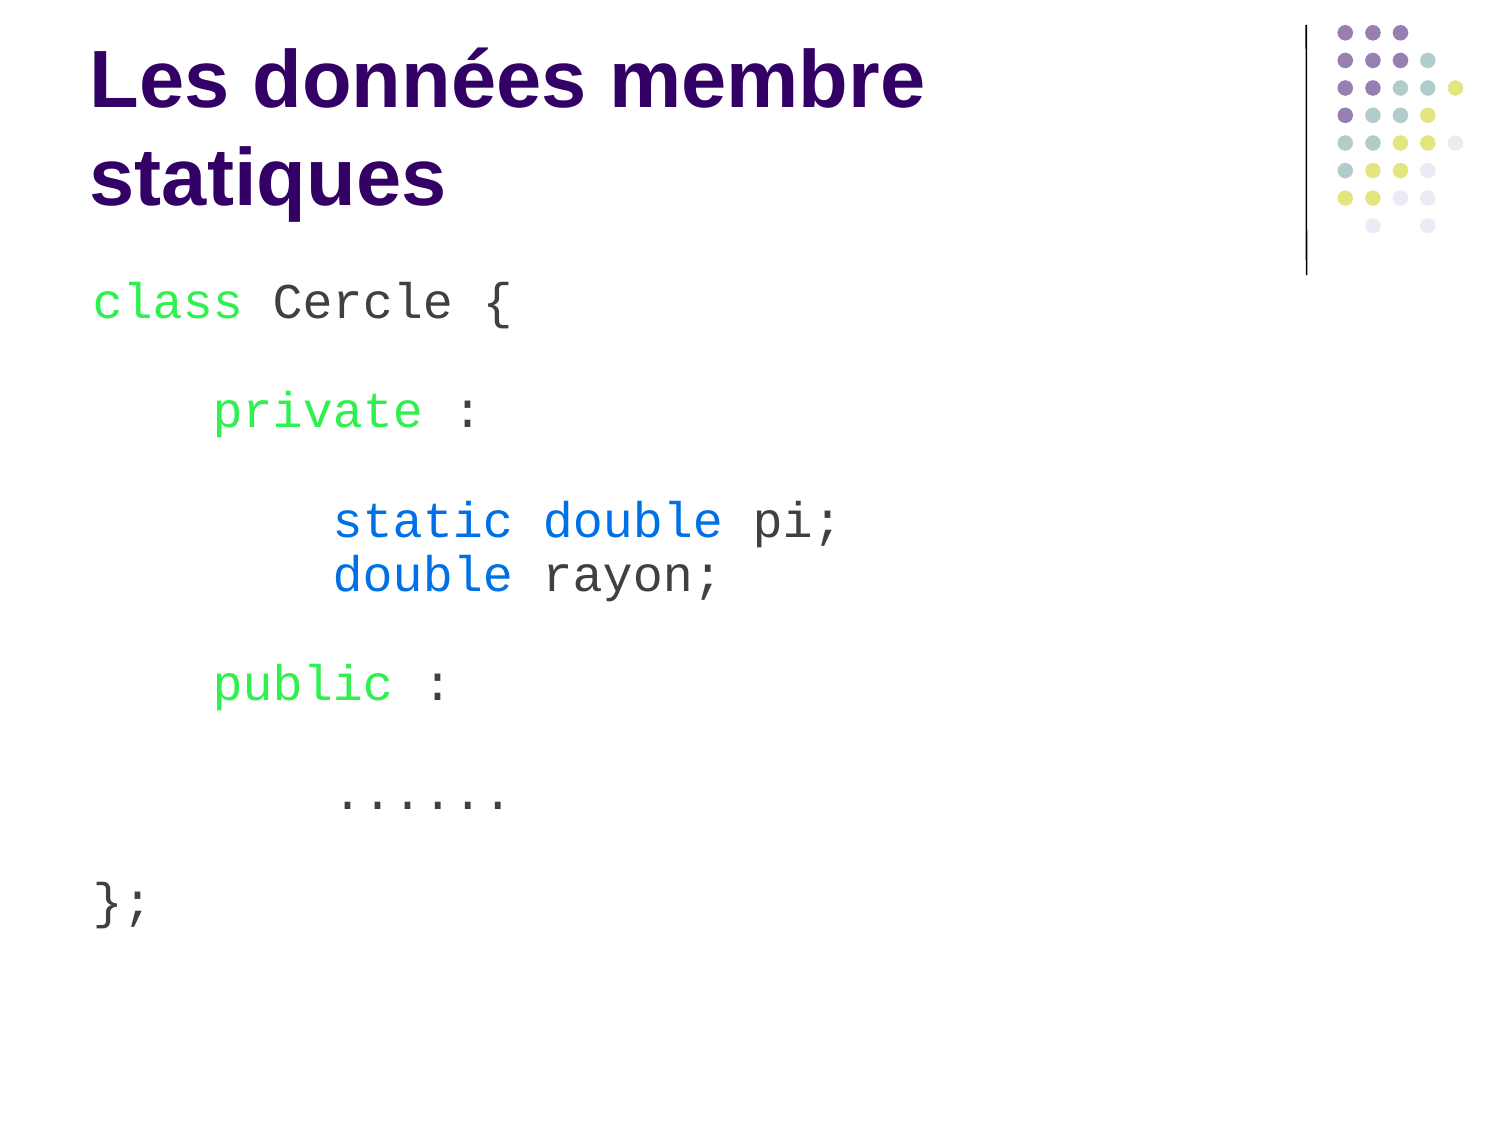

# Les données membre statiques
class Cercle {
 private :
 static double pi;
 double rayon;
 public :
 ......
};